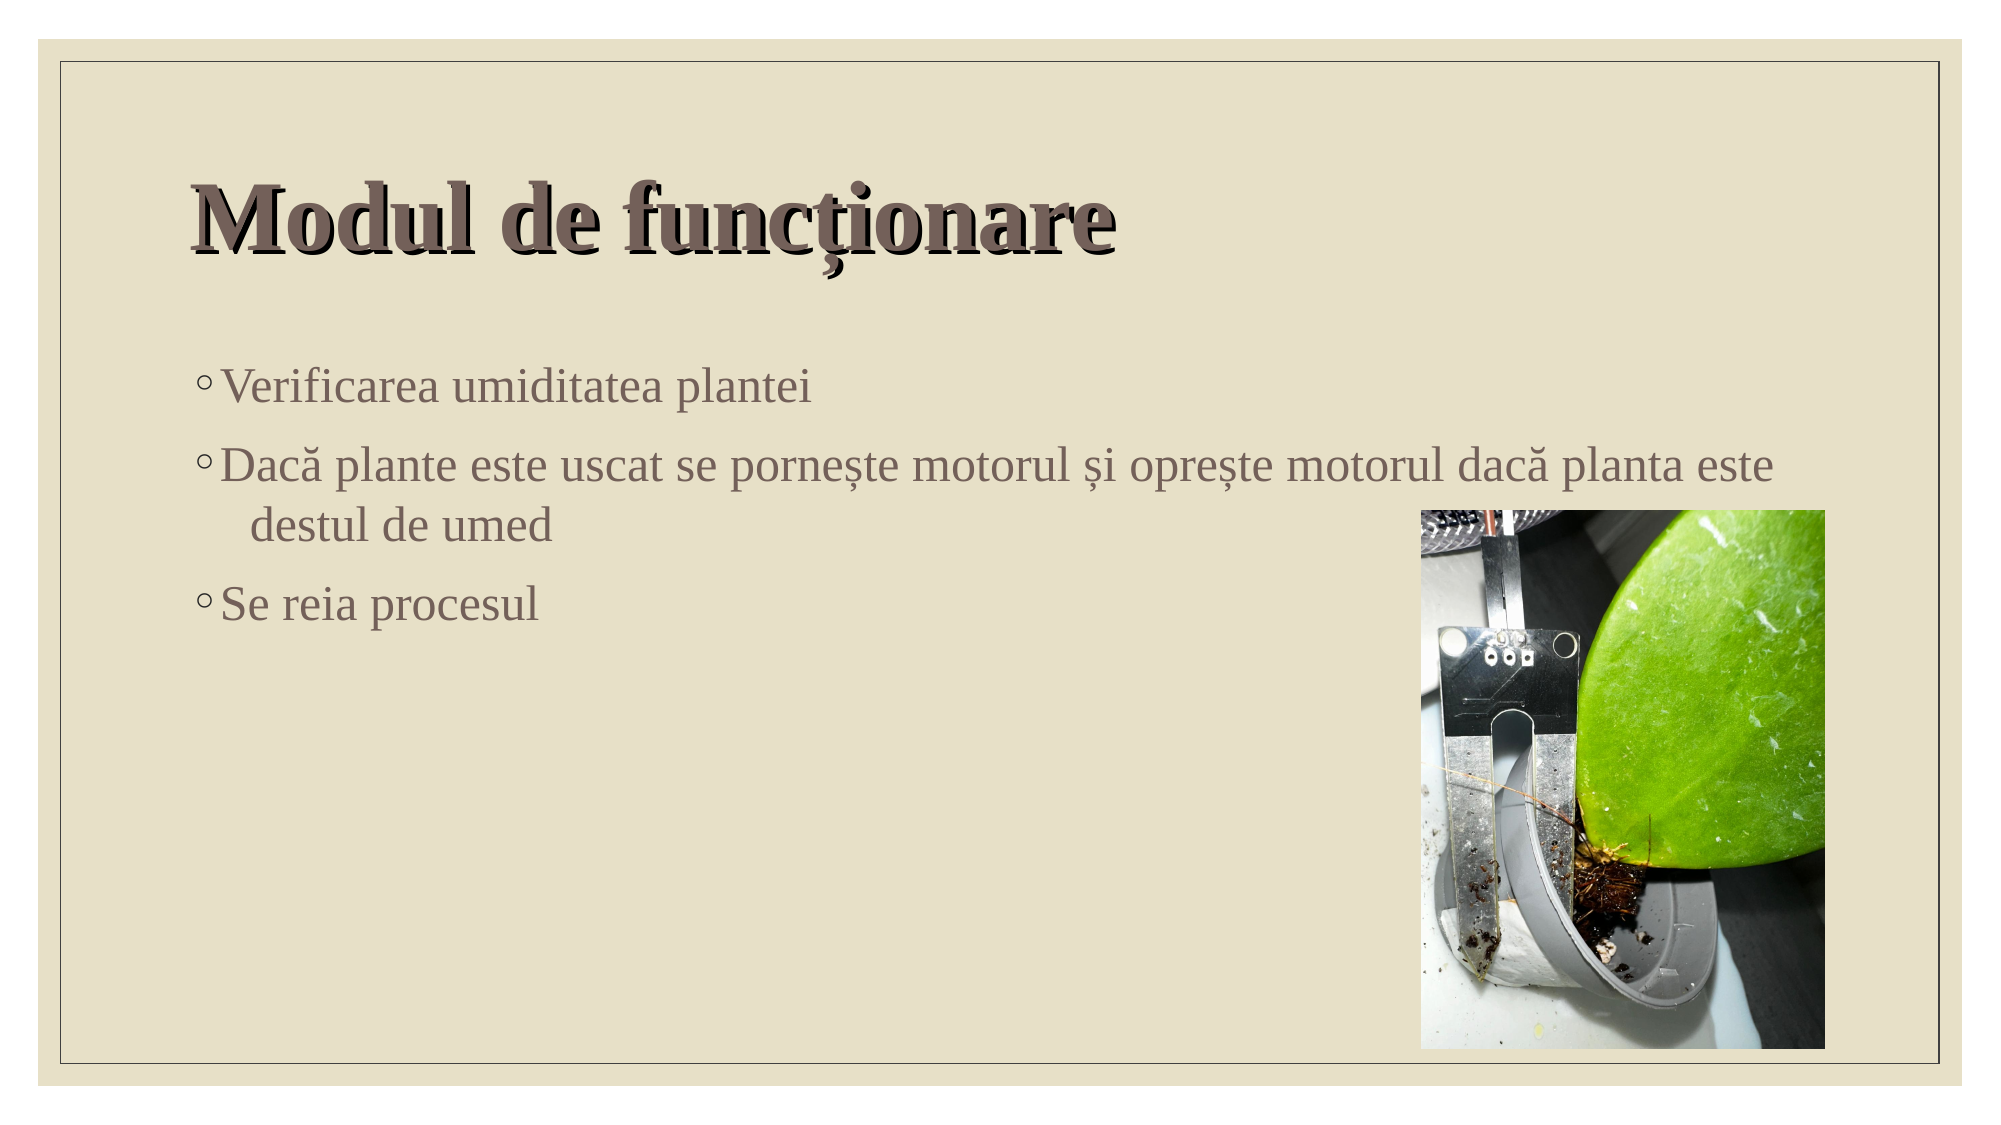

# Modul de funcționare
Verificarea umiditatea plantei
Dacă plante este uscat se pornește motorul și oprește motorul dacă planta este destul de umed
Se reia procesul